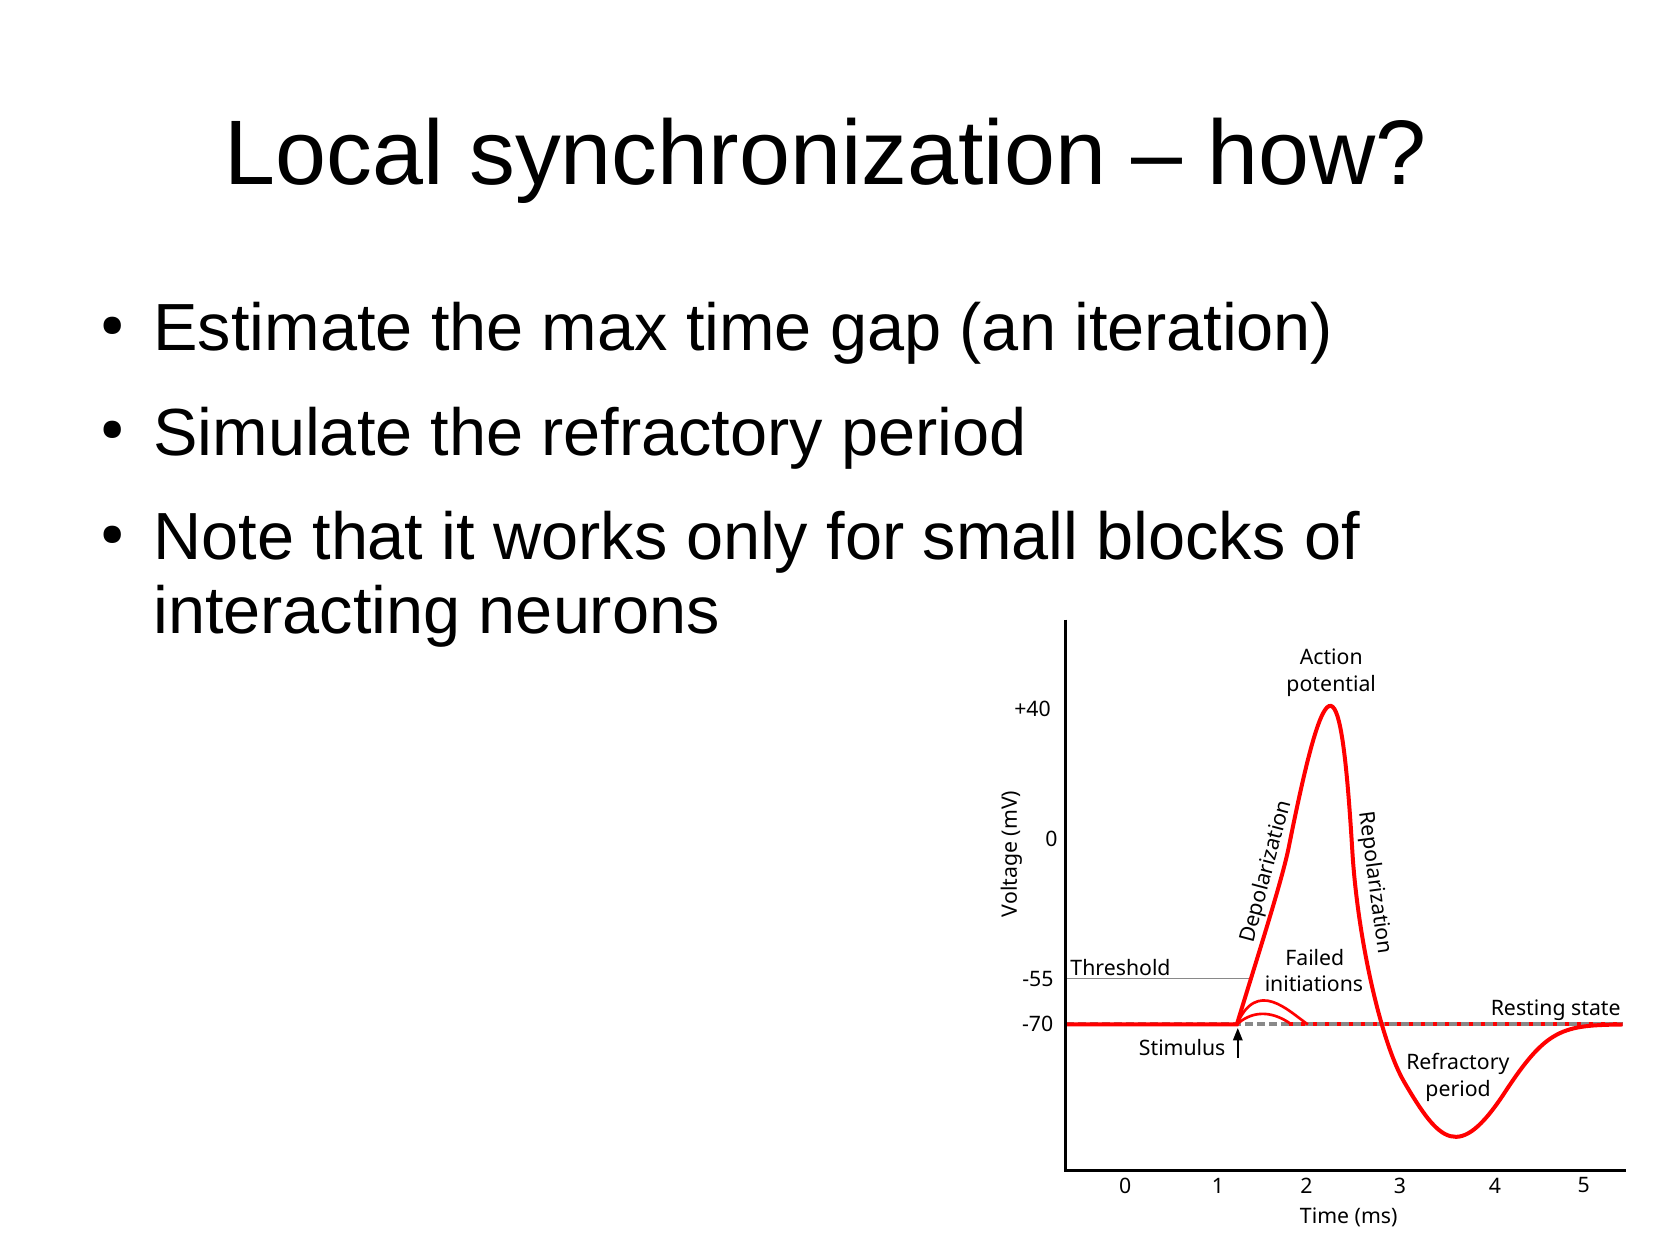

# Local synchronization – how?
Estimate the max time gap (an iteration)
Simulate the refractory period
Note that it works only for small blocks of interacting neurons